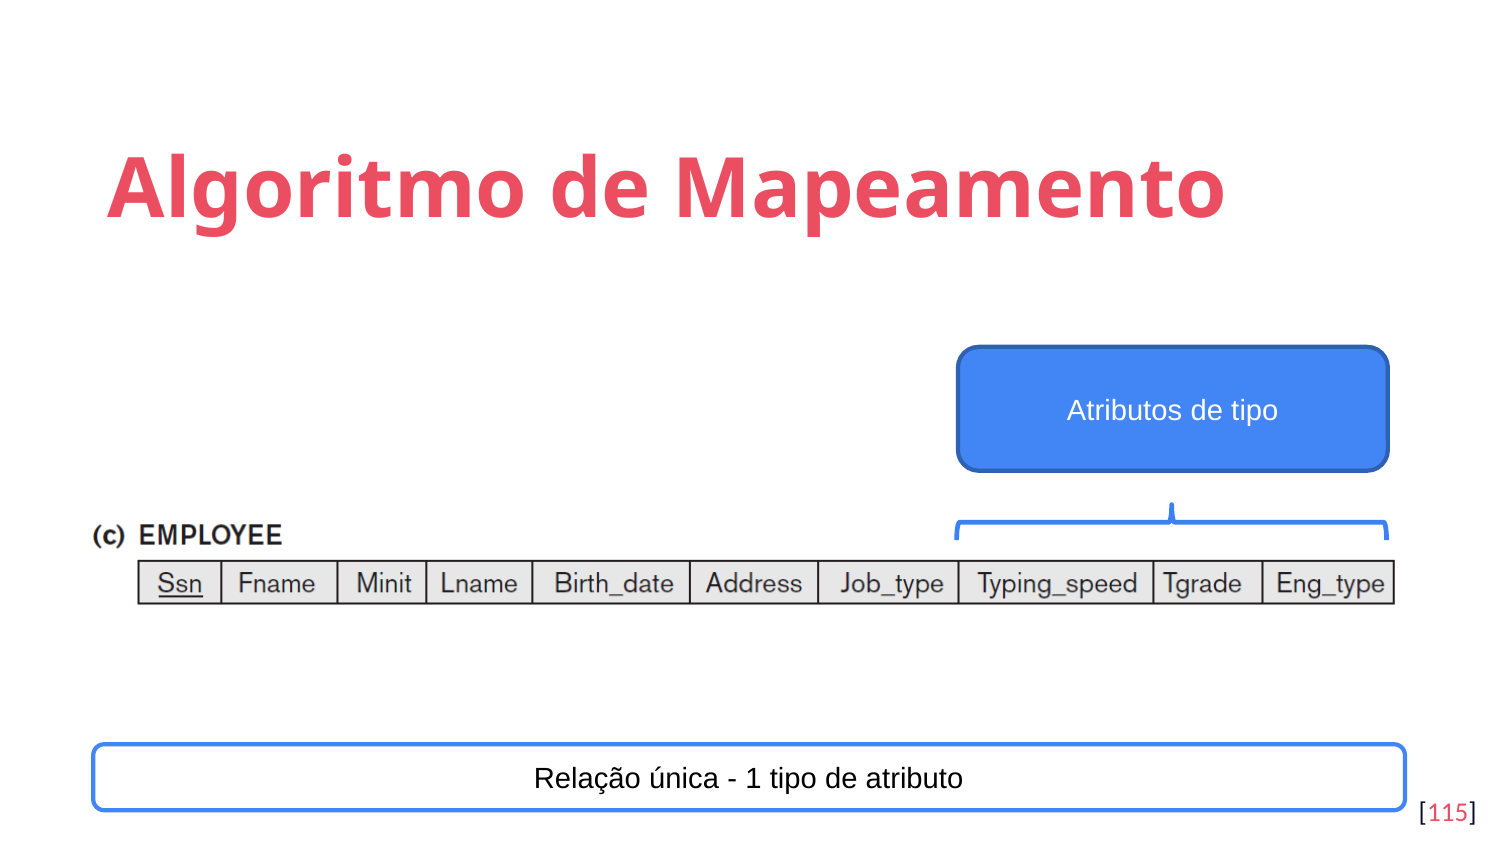

Algoritmo de Mapeamento
Atributos de tipo
Relação única - 1 tipo de atributo